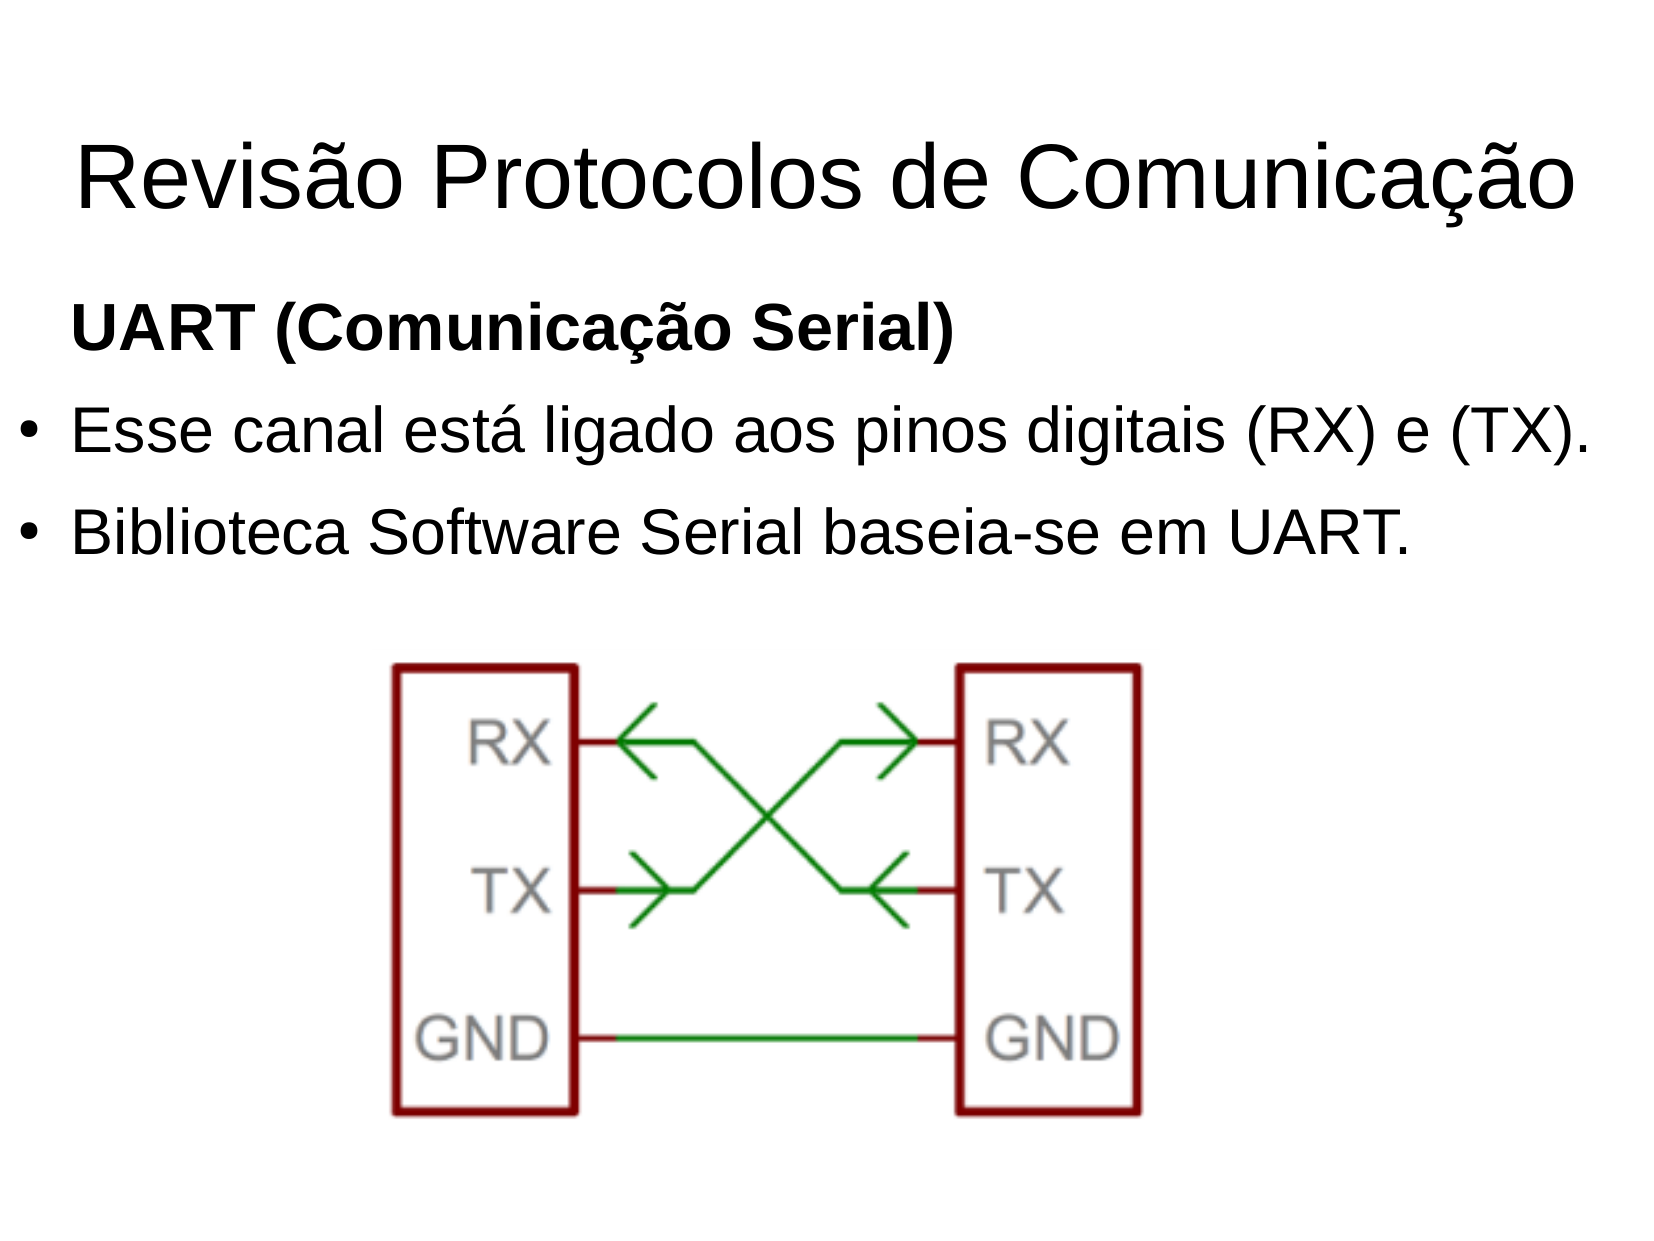

Revisão Protocolos de Comunicação
# UART (Comunicação Serial)
Esse canal está ligado aos pinos digitais (RX) e (TX).
Biblioteca Software Serial baseia-se em UART.